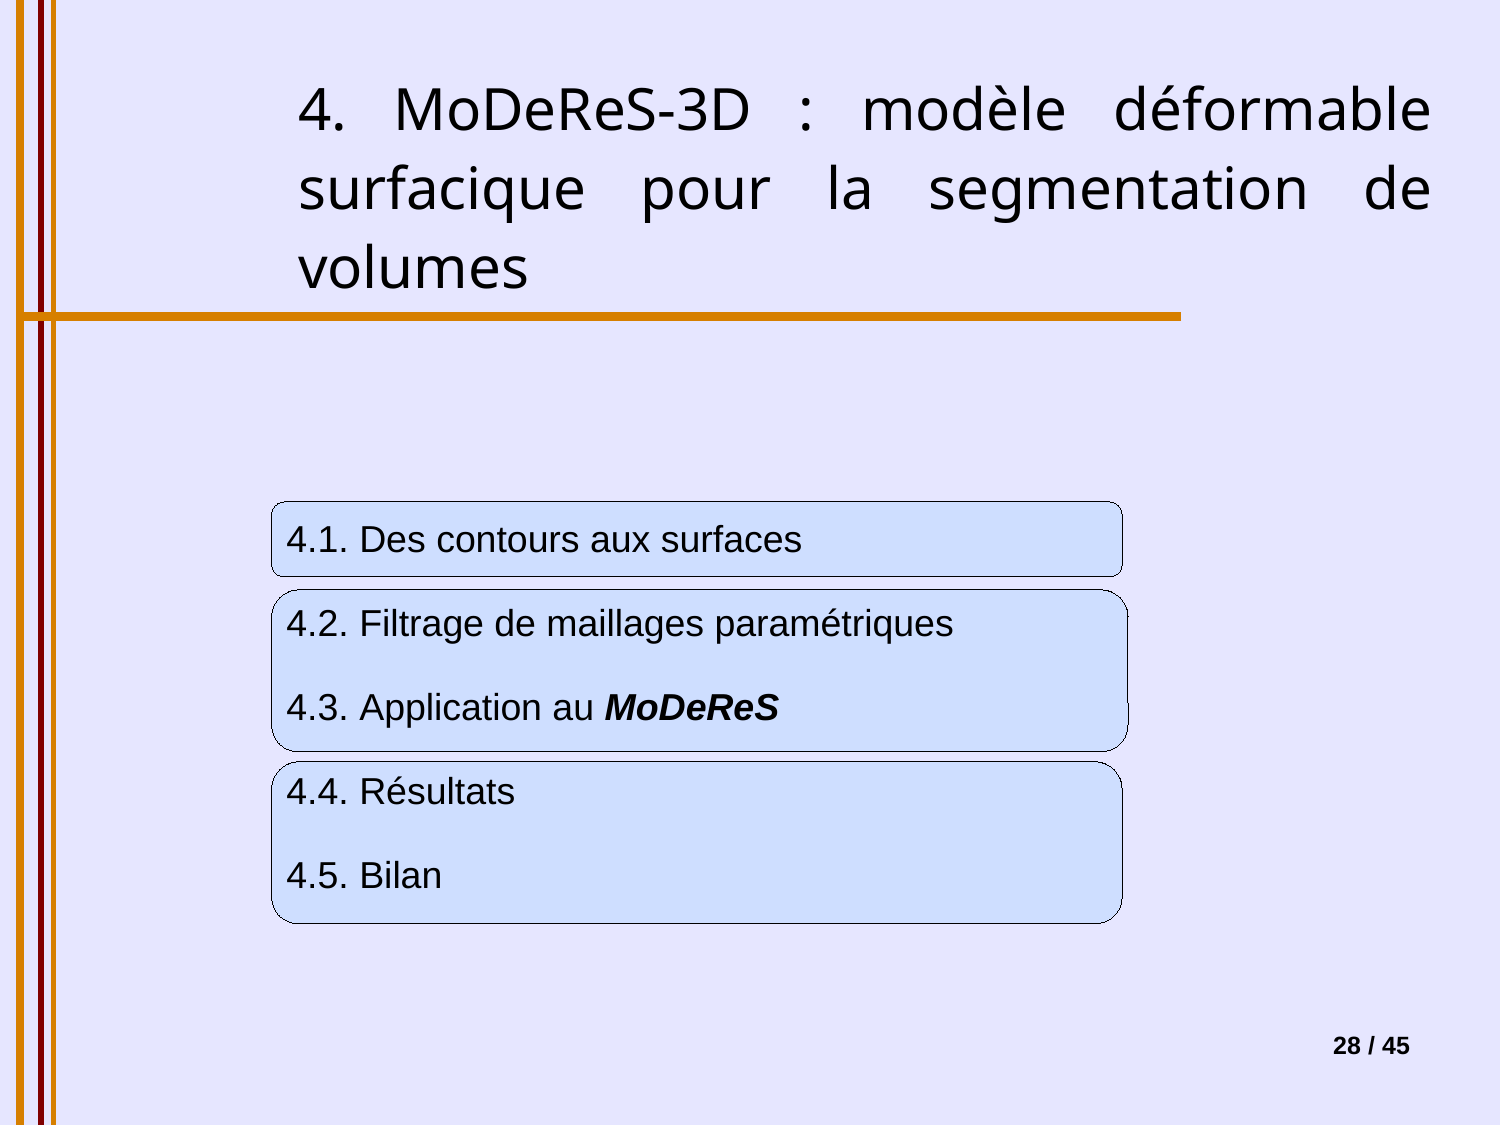

# 4. MoDeReS-3D : modèle déformable surfacique pour la segmentation de volumes
4.1. Des contours aux surfaces
4.2. Filtrage de maillages paramétriques
4.3. Application au MoDeReS
4.4. Résultats
4.5. Bilan
28